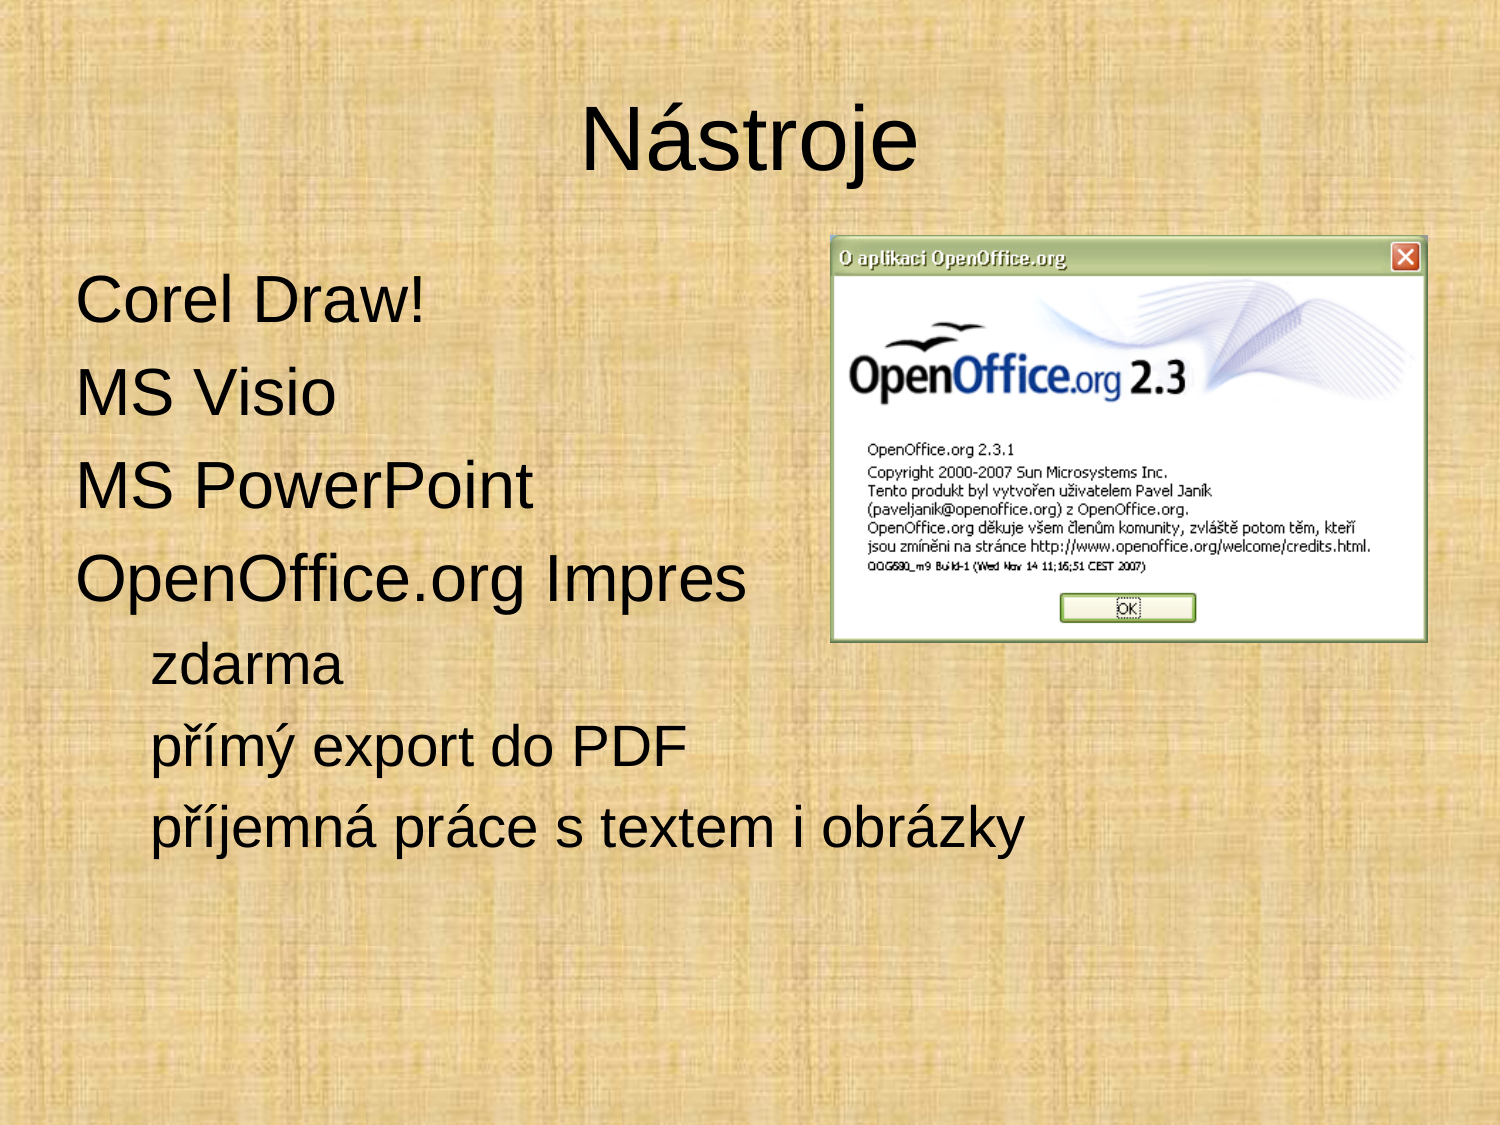

# Nástroje
Corel Draw!
MS Visio
MS PowerPoint
OpenOffice.org Impres
zdarma
přímý export do PDF
příjemná práce s textem i obrázky